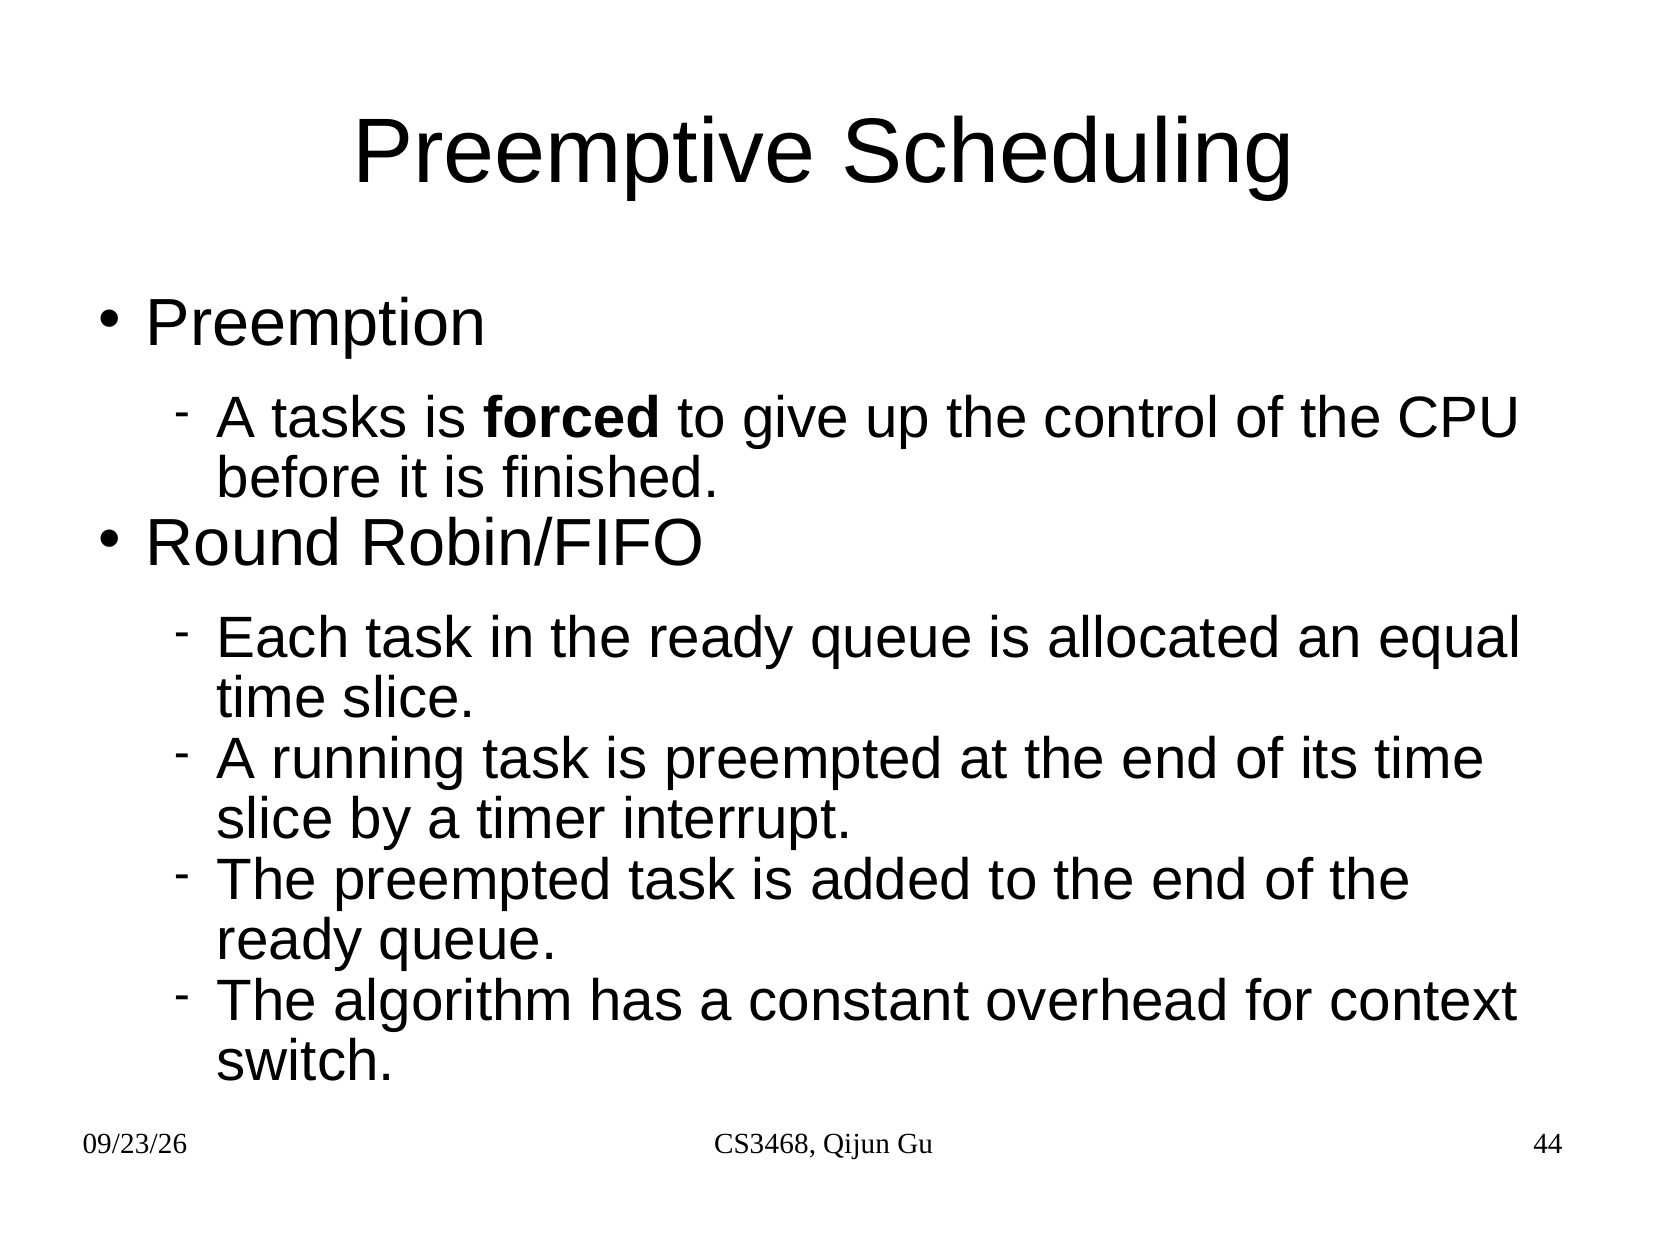

# Preemptive Scheduling
Preemption
A tasks is forced to give up the control of the CPU before it is finished.
Round Robin/FIFO
Each task in the ready queue is allocated an equal time slice.
A running task is preempted at the end of its time slice by a timer interrupt.
The preempted task is added to the end of the ready queue.
The algorithm has a constant overhead for context switch.
CS3468, Qijun Gu
44